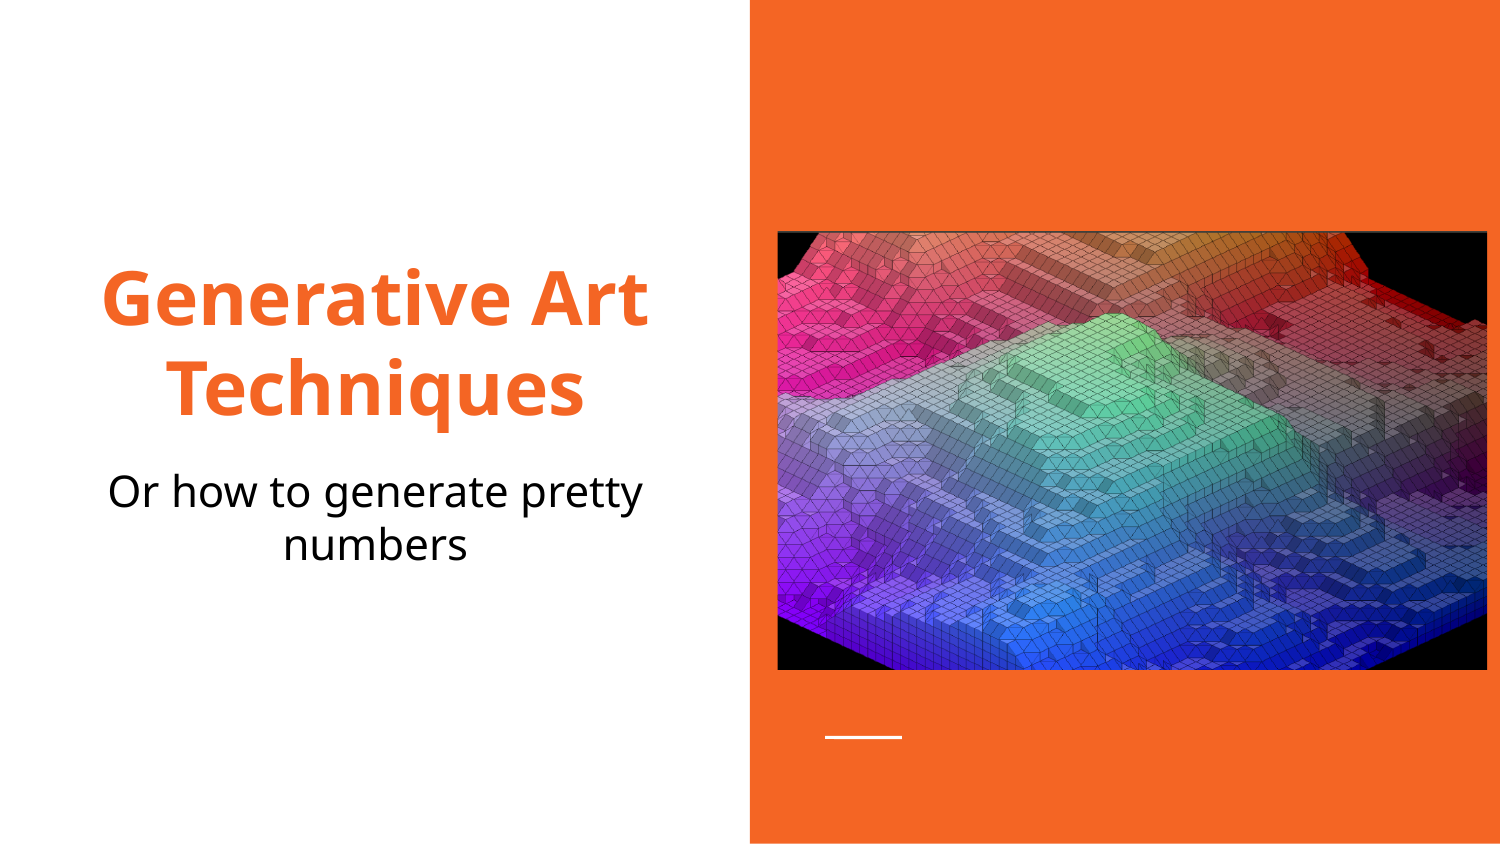

# Generative Art Techniques
Or how to generate pretty numbers